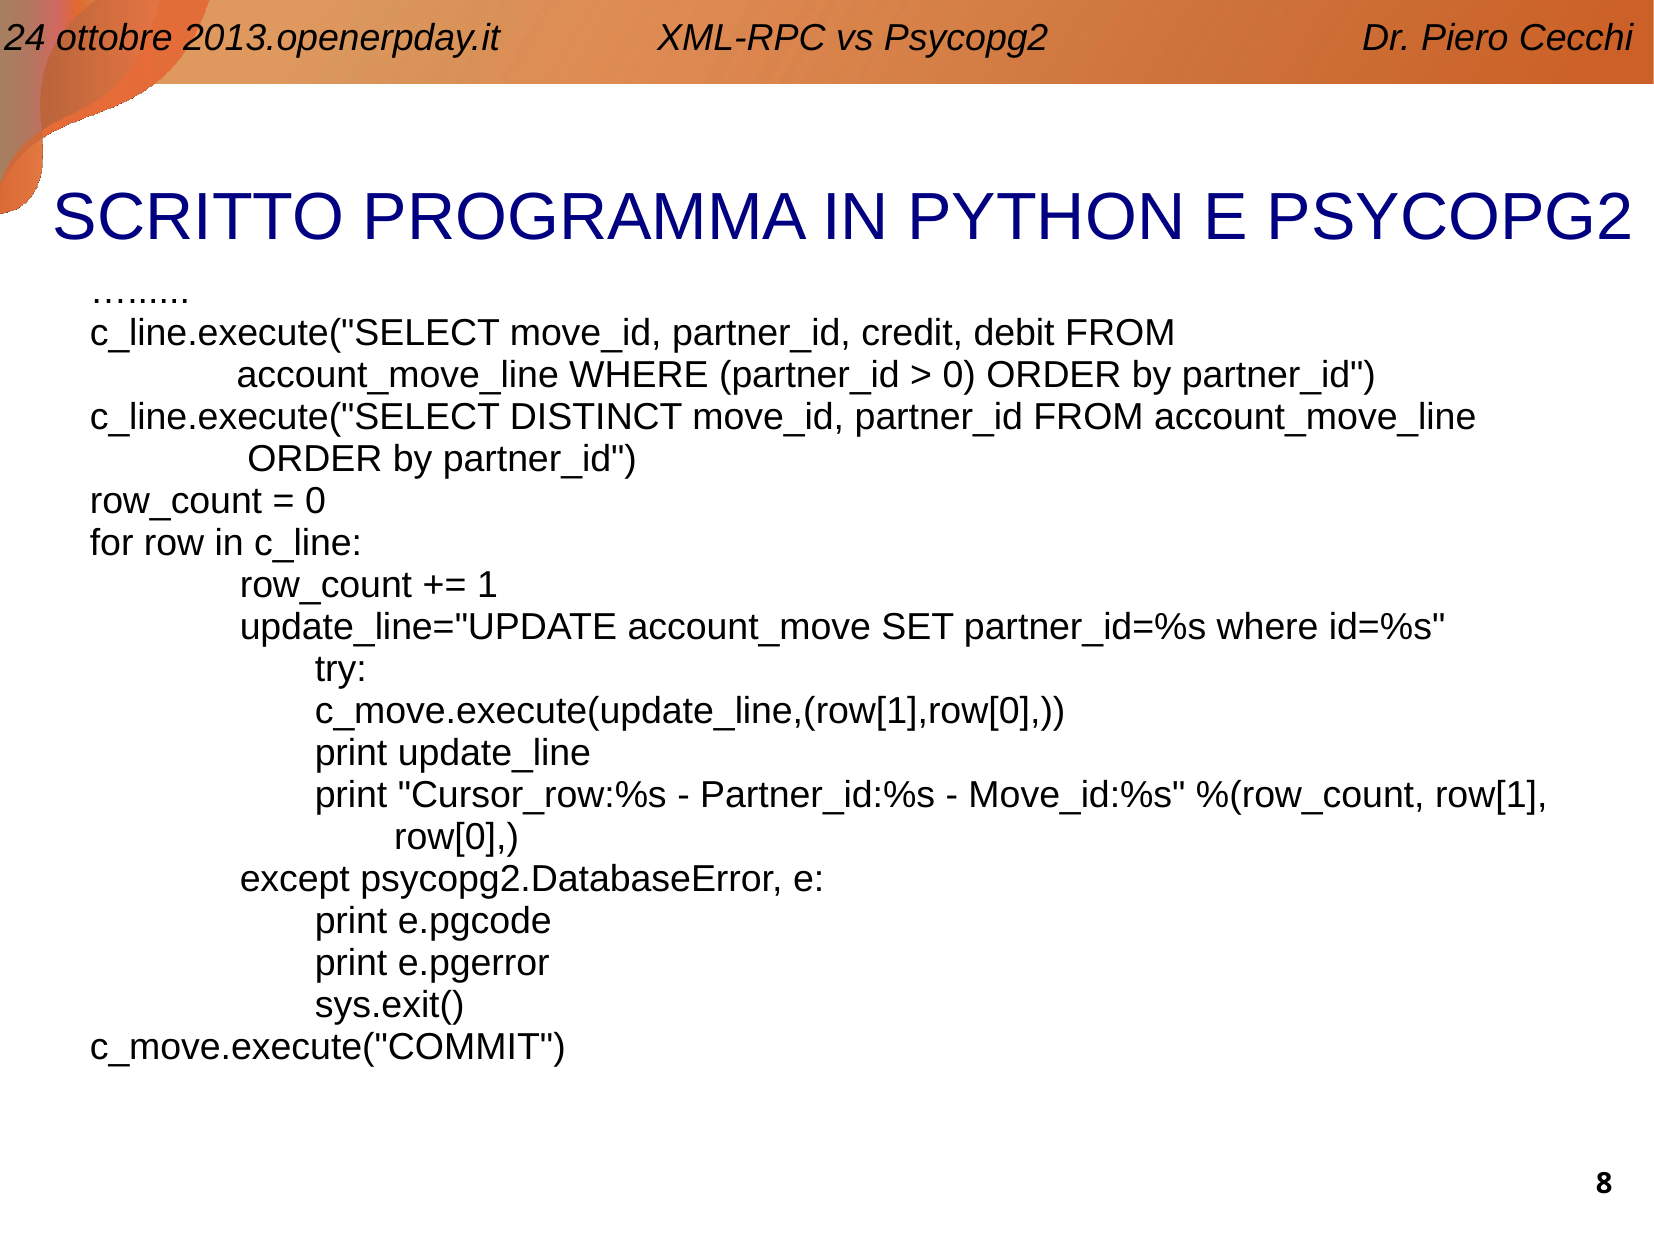

# SCRITTO PROGRAMMA IN PYTHON E PSYCOPG2
…......
c_line.execute("SELECT move_id, partner_id, credit, debit FROM
 account_move_line WHERE (partner_id > 0) ORDER by partner_id")
c_line.execute("SELECT DISTINCT move_id, partner_id FROM account_move_line
 ORDER by partner_id")
row_count = 0
for row in c_line:
		row_count += 1
		update_line="UPDATE account_move SET partner_id=%s where id=%s"
			try:
			c_move.execute(update_line,(row[1],row[0],))
			print update_line
			print "Cursor_row:%s - Partner_id:%s - Move_id:%s" %(row_count, row[1],
 row[0],)
		except psycopg2.DatabaseError, e:
			print e.pgcode
			print e.pgerror
			sys.exit()
c_move.execute("COMMIT")